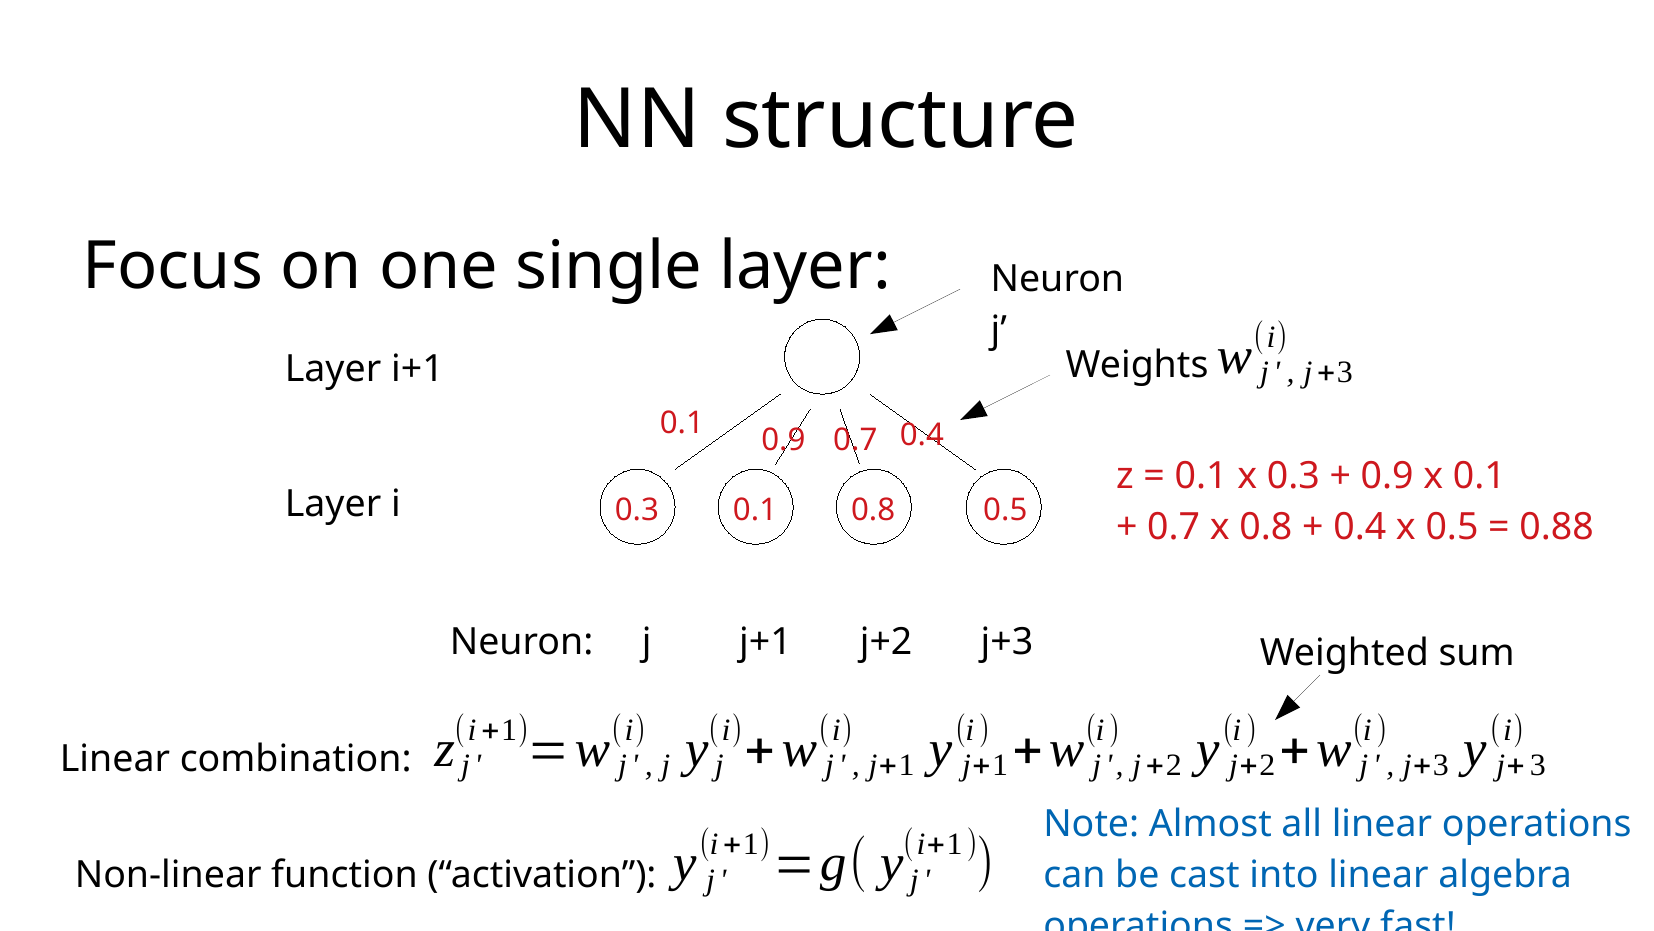

# NN structure
Focus on one single layer:
Neuron j’
Weights
Layer i+1
0.1
0.4
0.9
0.7
z = 0.1 x 0.3 + 0.9 x 0.1
+ 0.7 x 0.8 + 0.4 x 0.5 = 0.88
Layer i
0.3
0.1
0.8
0.5
Neuron: j j+1 j+2 j+3
Weighted sum
Linear combination:
Note: Almost all linear operations
can be cast into linear algebra
operations => very fast!
Non-linear function (“activation”):